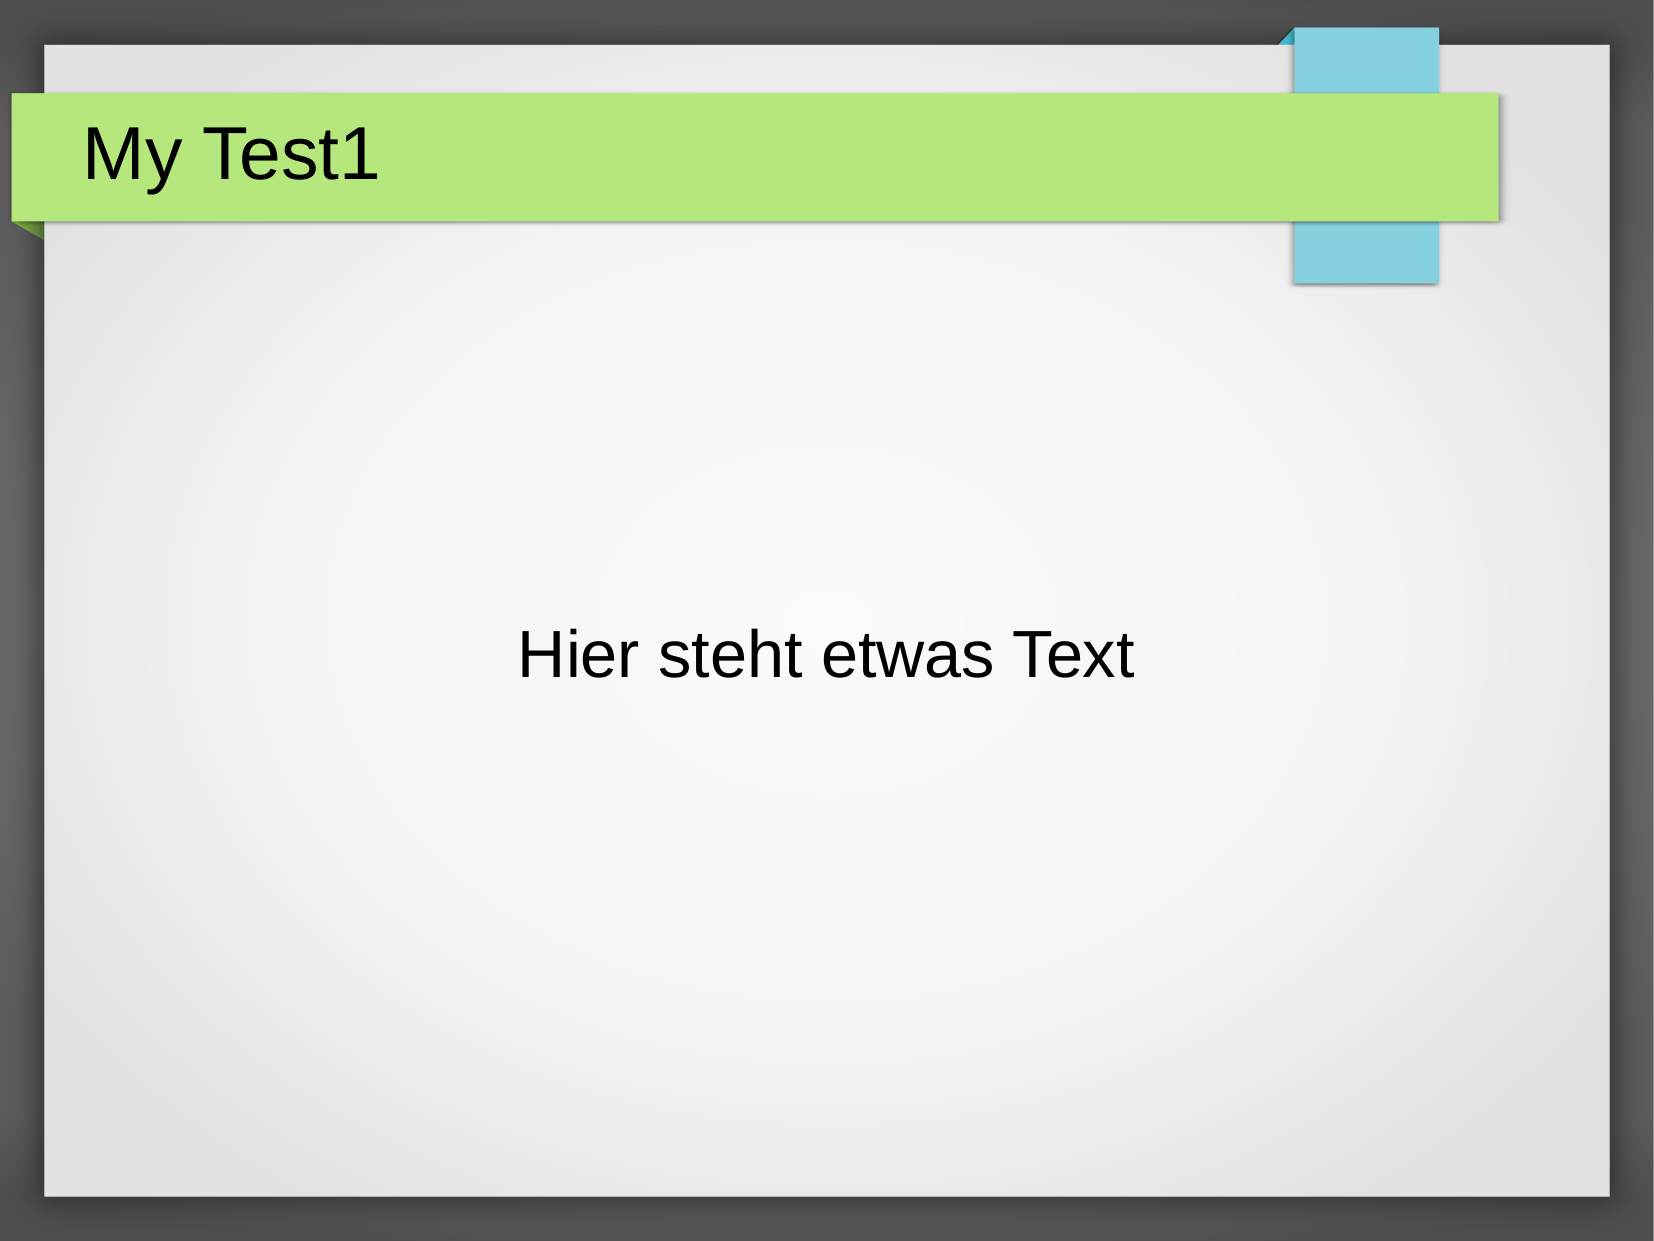

# My Test1
Hier steht etwas Text